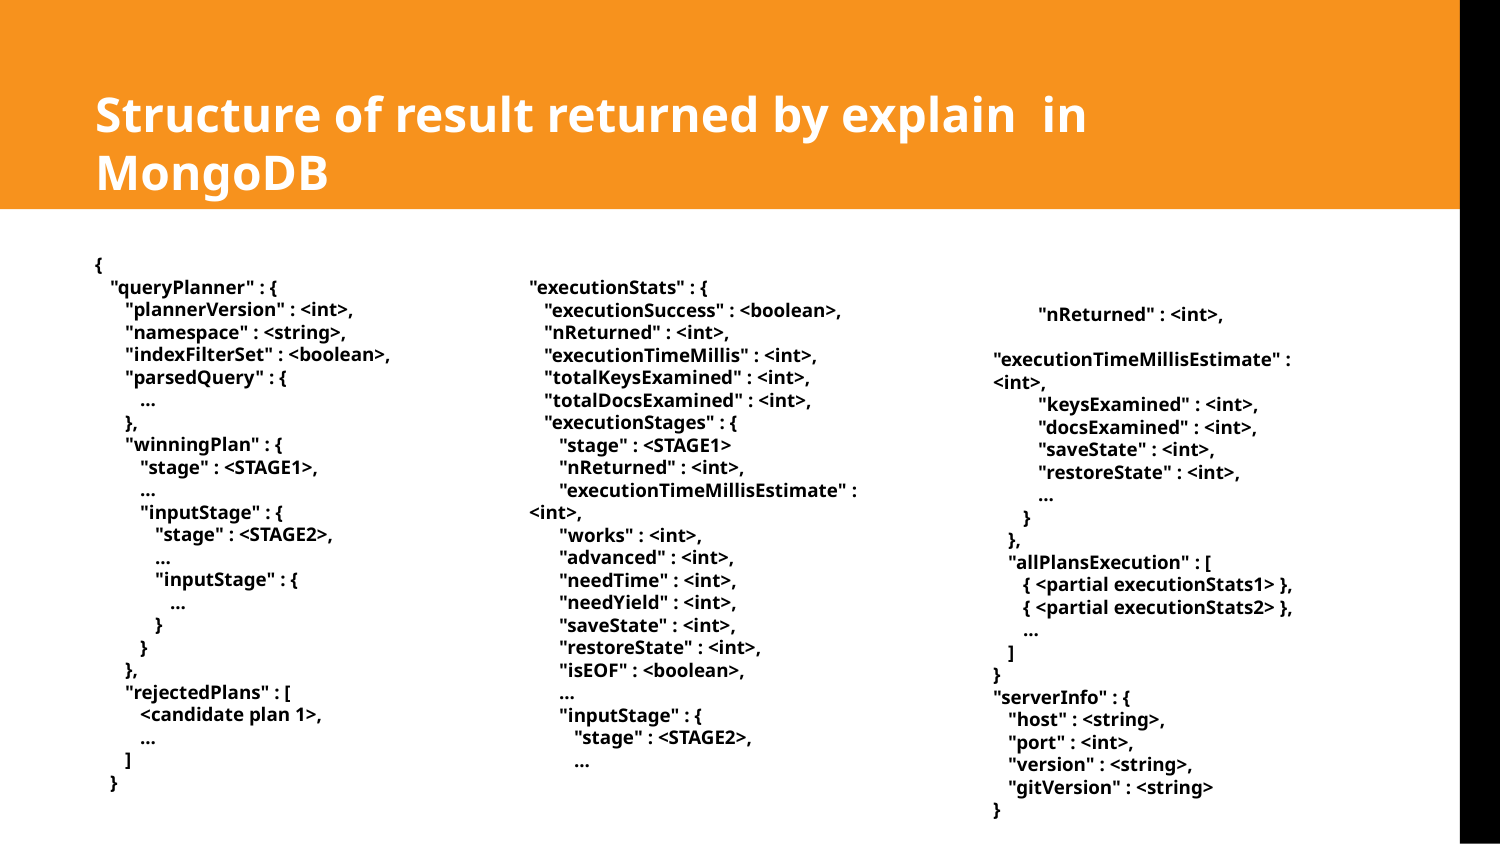

Structure of result returned by explain in MongoDB
{
 "queryPlanner" : {
 "plannerVersion" : <int>,
 "namespace" : <string>,
 "indexFilterSet" : <boolean>,
 "parsedQuery" : {
 ...
 },
 "winningPlan" : {
 "stage" : <STAGE1>,
 ...
 "inputStage" : {
 "stage" : <STAGE2>,
 ...
 "inputStage" : {
 ...
 }
 }
 },
 "rejectedPlans" : [
 <candidate plan 1>,
 ...
 ]
 }
"executionStats" : {
 "executionSuccess" : <boolean>,
 "nReturned" : <int>,
 "executionTimeMillis" : <int>,
 "totalKeysExamined" : <int>,
 "totalDocsExamined" : <int>,
 "executionStages" : {
 "stage" : <STAGE1>
 "nReturned" : <int>,
 "executionTimeMillisEstimate" : <int>,
 "works" : <int>,
 "advanced" : <int>,
 "needTime" : <int>,
 "needYield" : <int>,
 "saveState" : <int>,
 "restoreState" : <int>,
 "isEOF" : <boolean>,
 ...
 "inputStage" : {
 "stage" : <STAGE2>,
 ...
 "nReturned" : <int>,
 "executionTimeMillisEstimate" : <int>,
 "keysExamined" : <int>,
 "docsExamined" : <int>,
 "saveState" : <int>,
 "restoreState" : <int>,
 ...
 }
 },
 "allPlansExecution" : [
 { <partial executionStats1> },
 { <partial executionStats2> },
 ...
 ]
}
"serverInfo" : {
 "host" : <string>,
 "port" : <int>,
 "version" : <string>,
 "gitVersion" : <string>
}